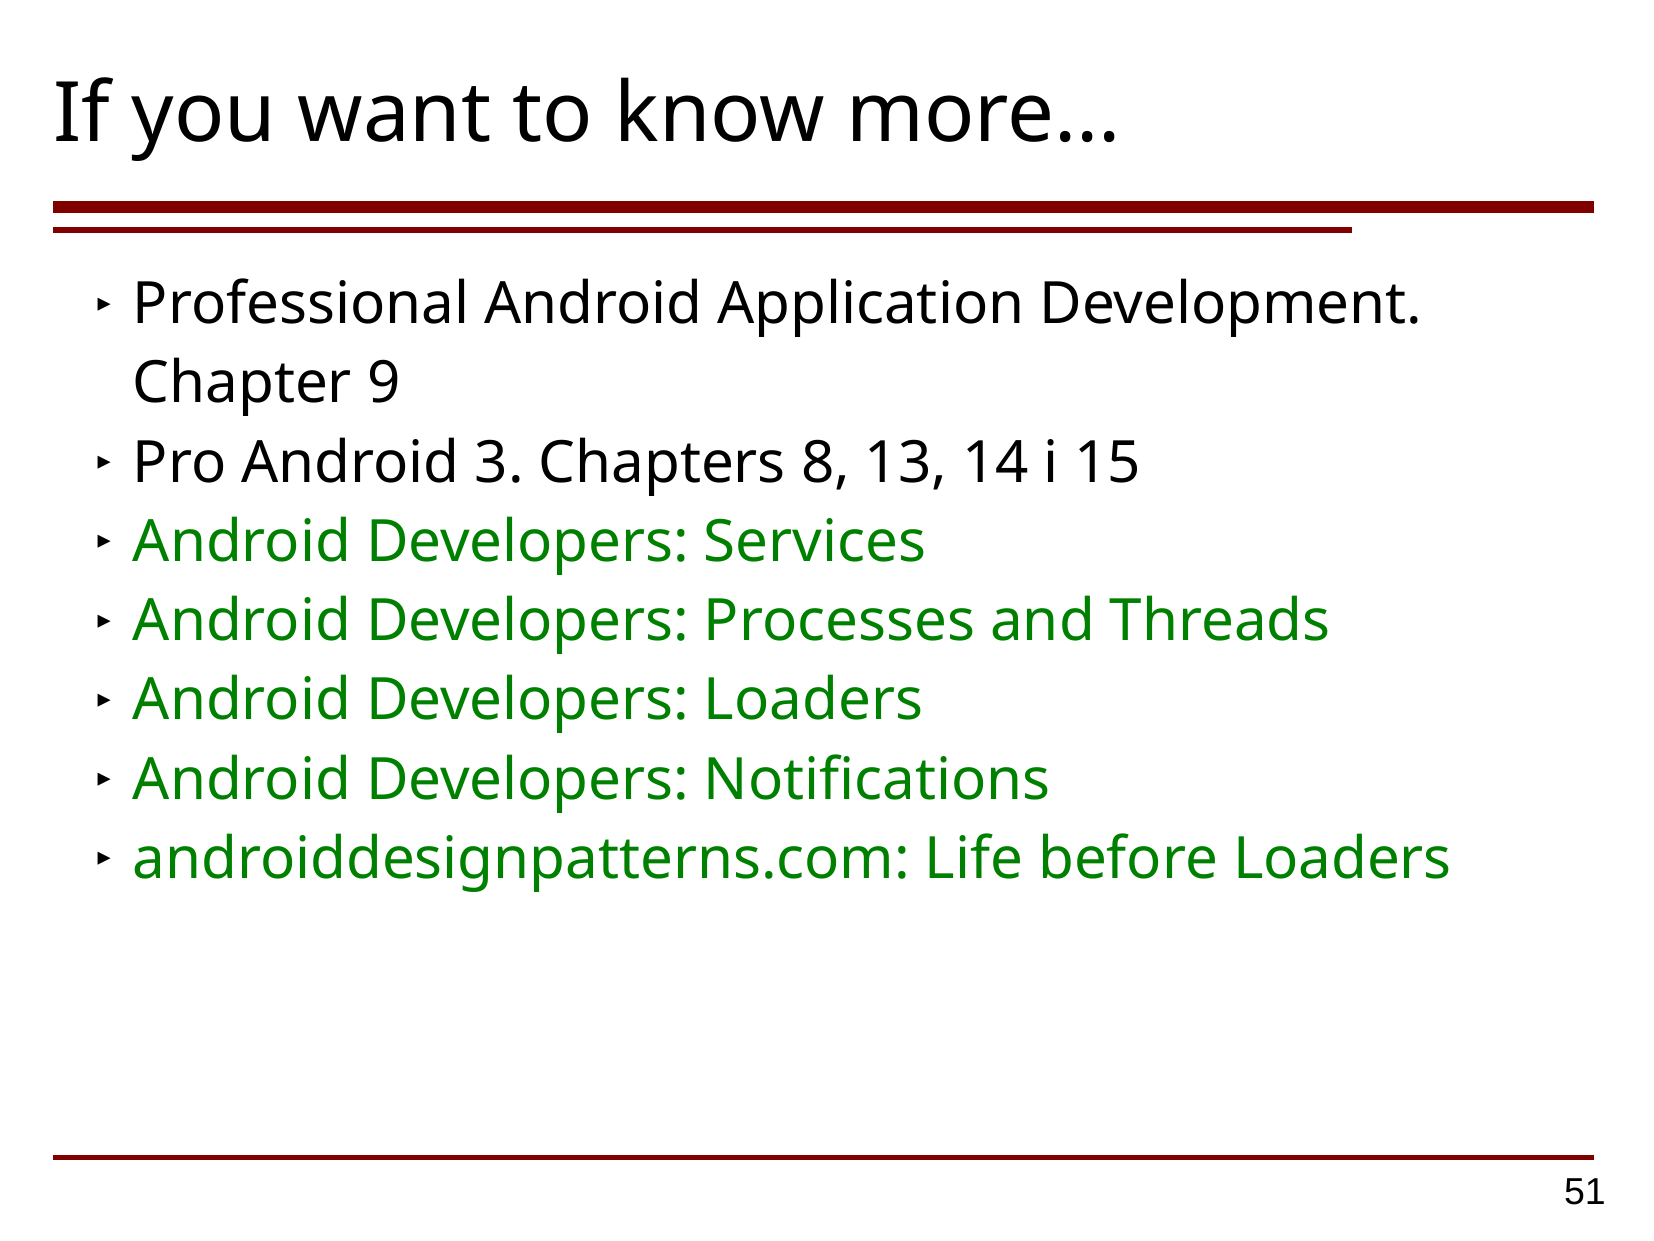

# If you want to know more...
Professional Android Application Development.
Chapter 9
Pro Android 3. Chapters 8, 13, 14 i 15
Android Developers: Services
Android Developers: Processes and Threads
Android Developers: Loaders
Android Developers: Notifications
androiddesignpatterns.com: Life before Loaders